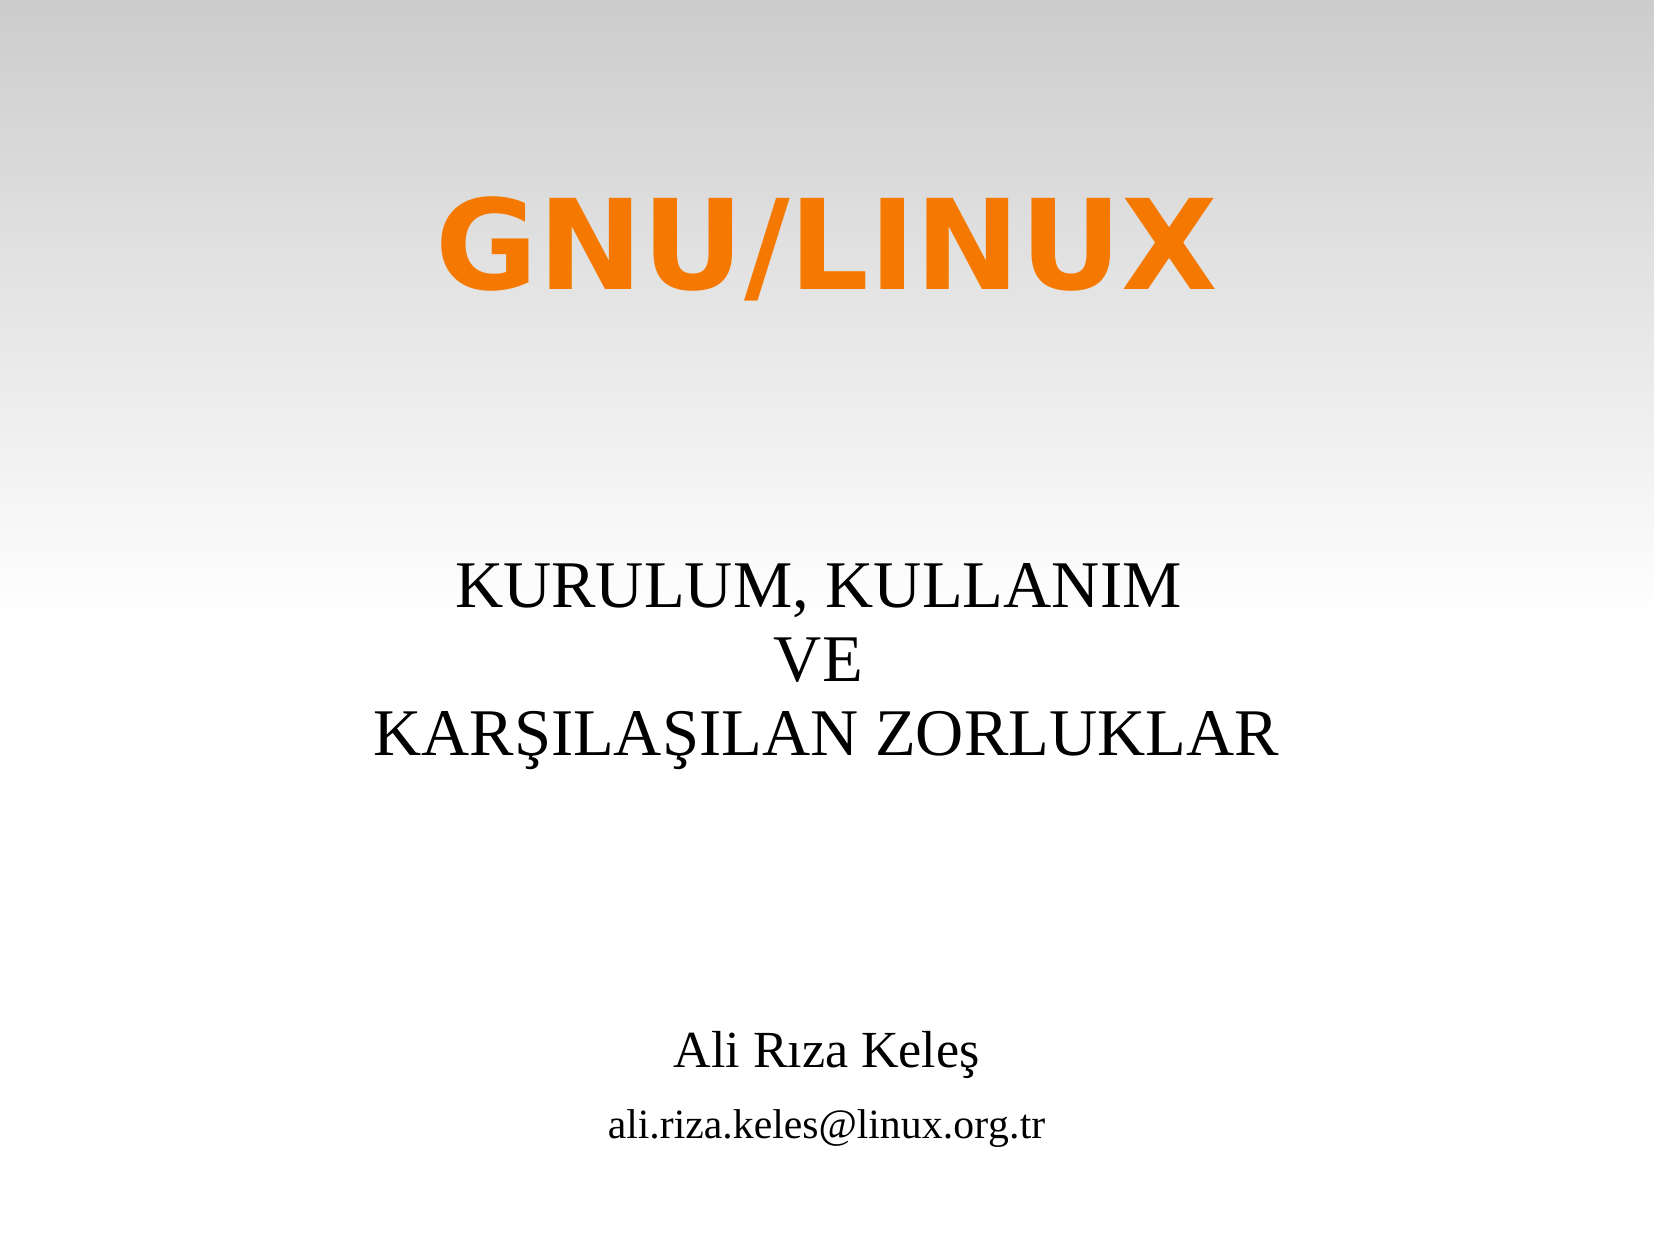

# GNU/LINUX
KURULUM, KULLANIM
VE
KARŞILAŞILAN ZORLUKLAR
Ali Rıza Keleş
ali.riza.keles@linux.org.tr